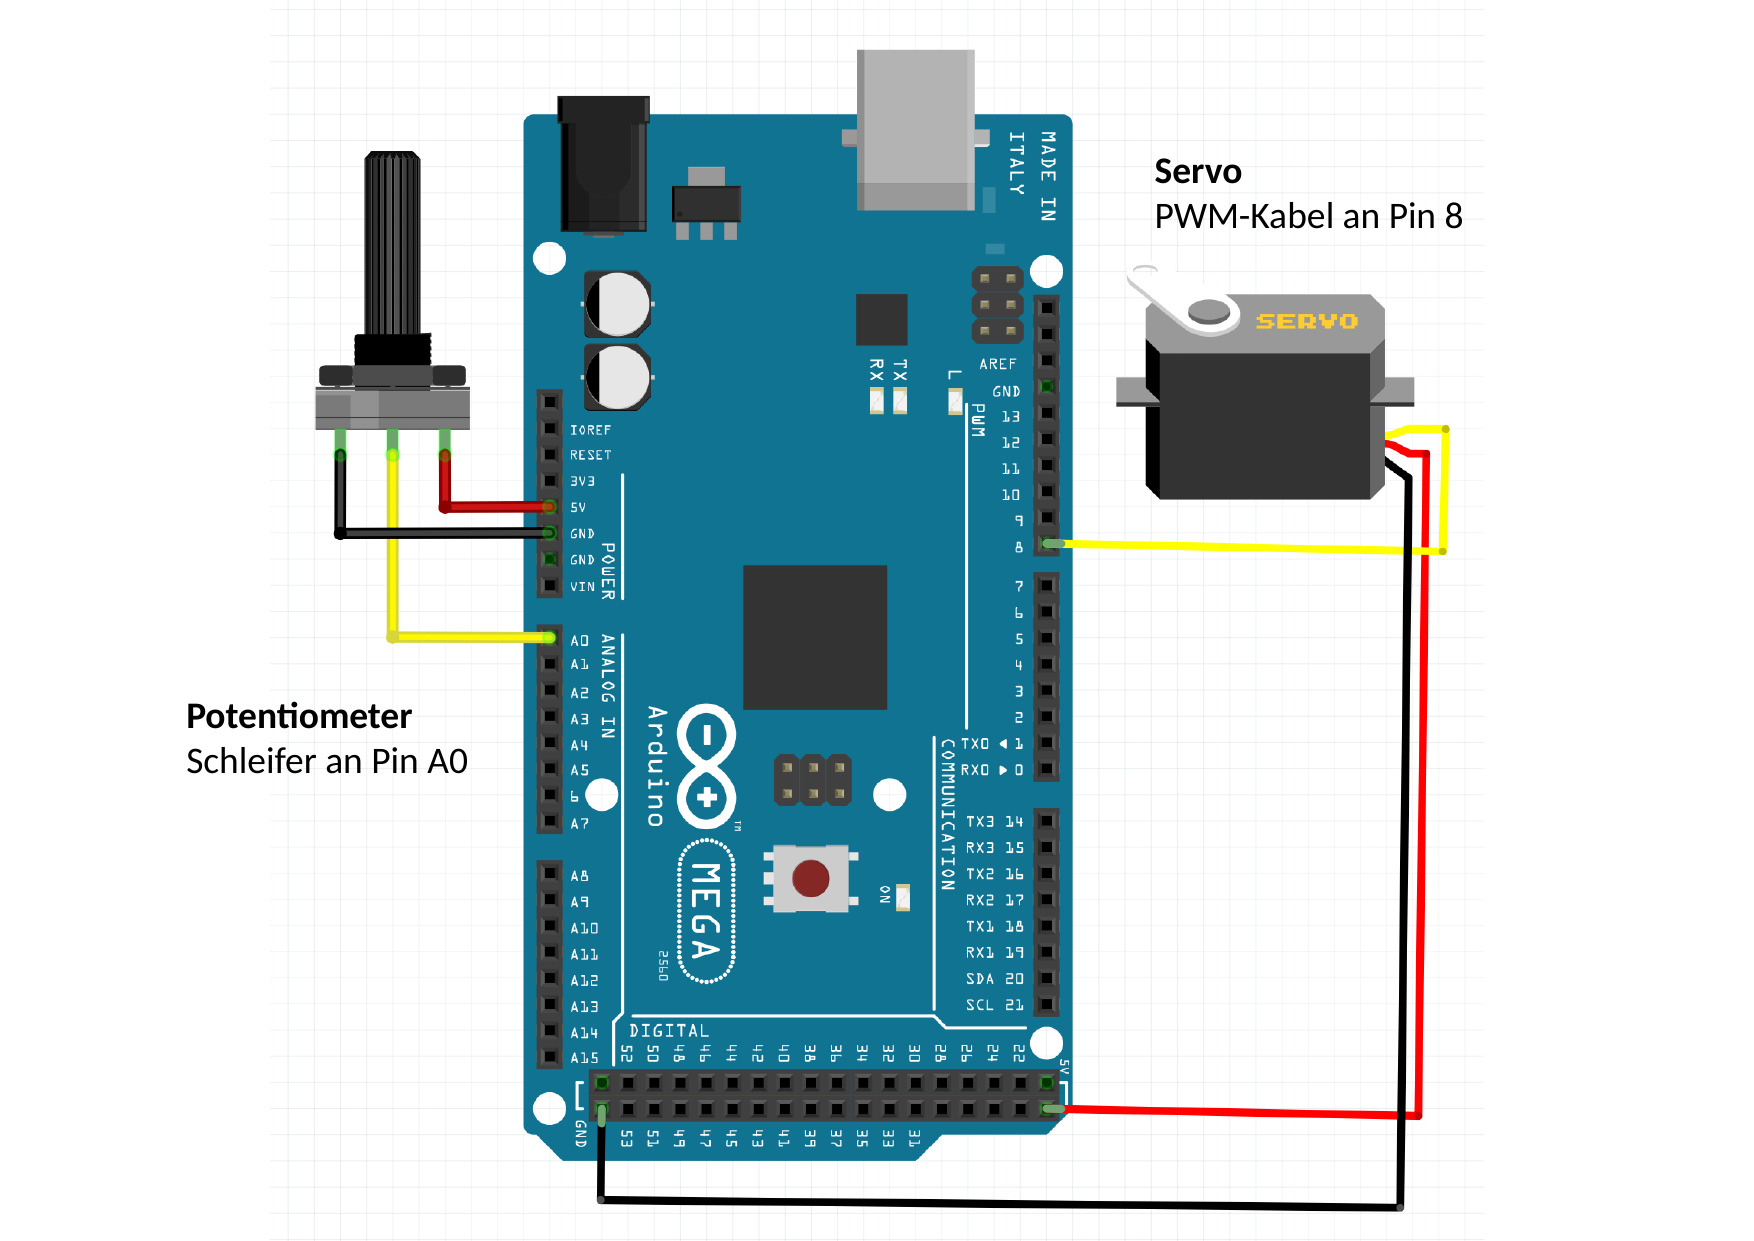

Servo
PWM-Kabel an Pin 8
Potentiometer
Schleifer an Pin A0